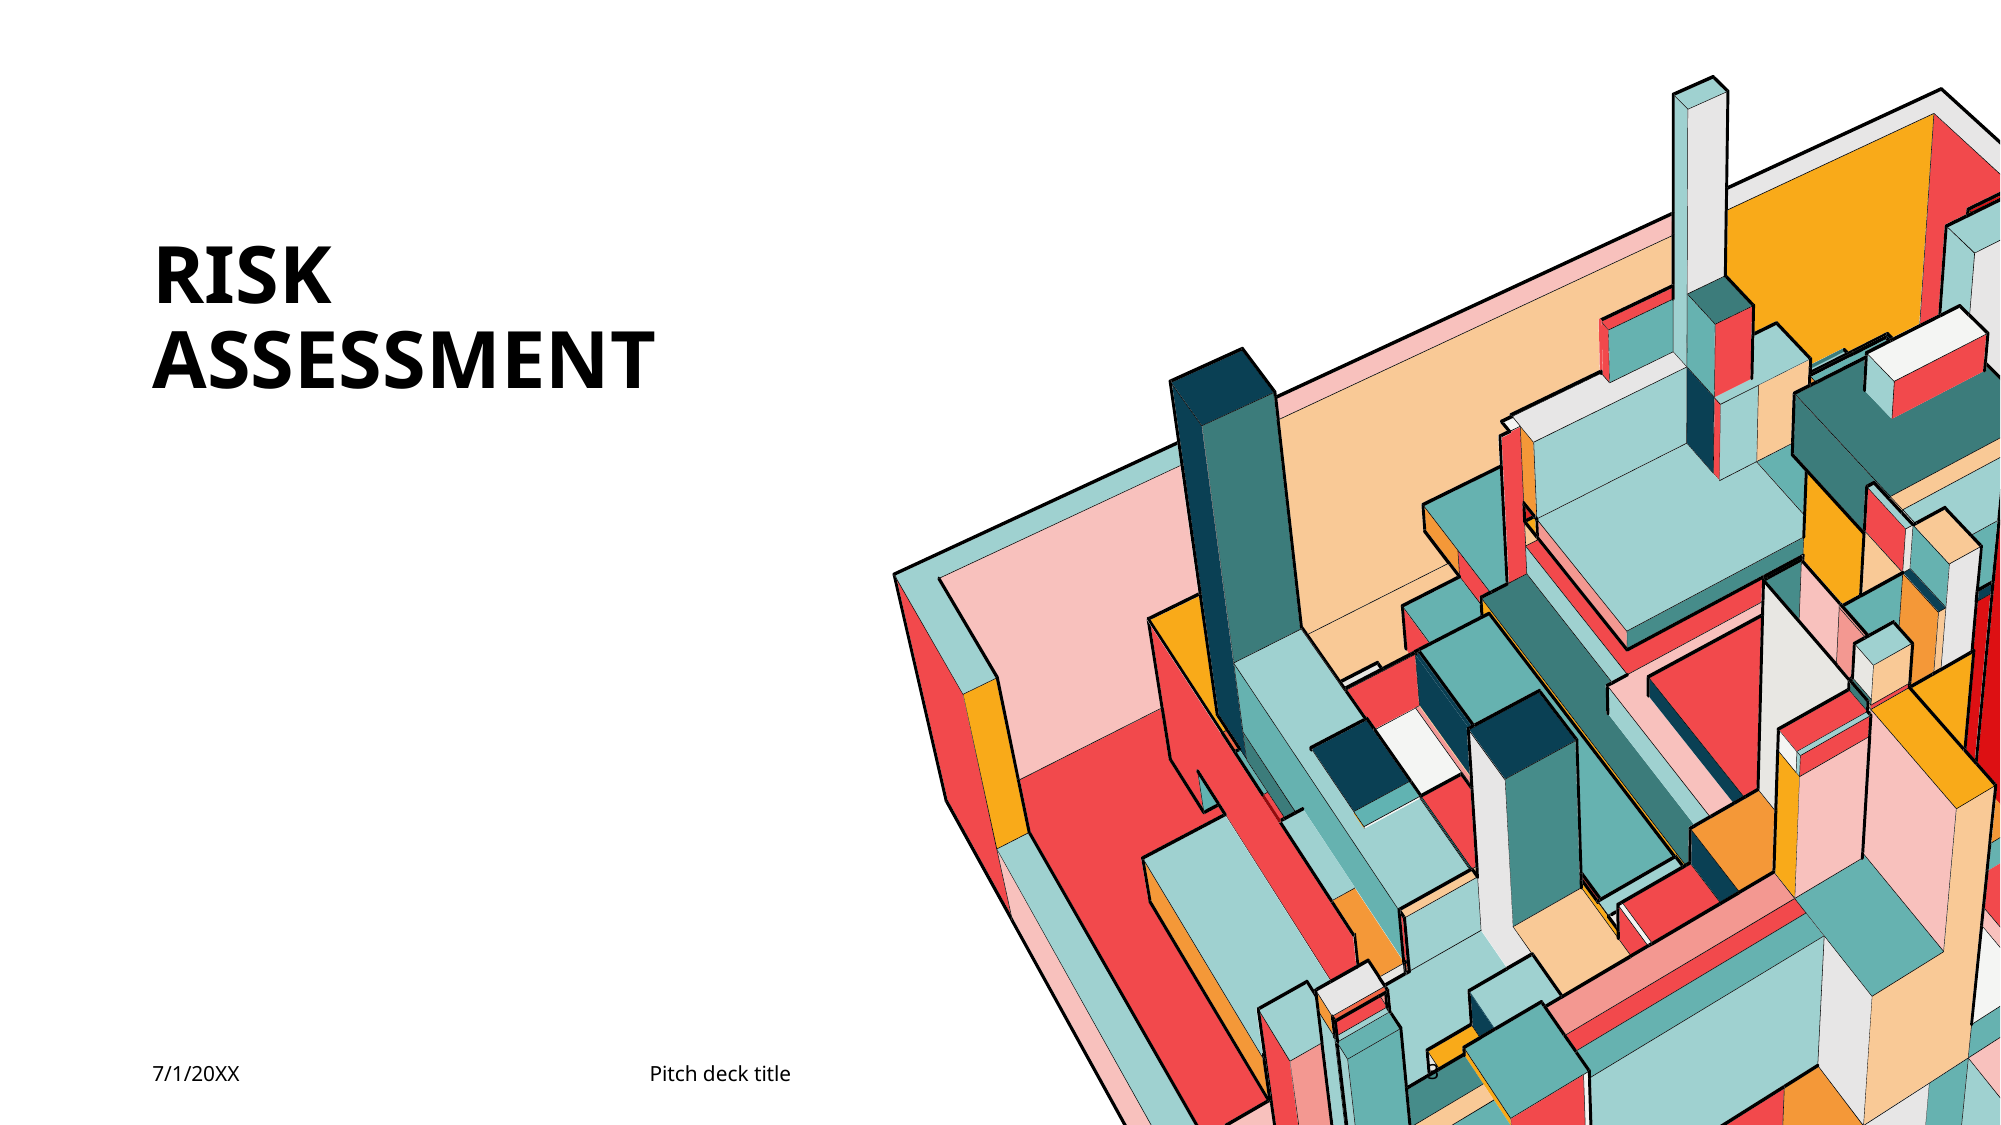

# Risk assessment
7/1/20XX
Pitch deck title